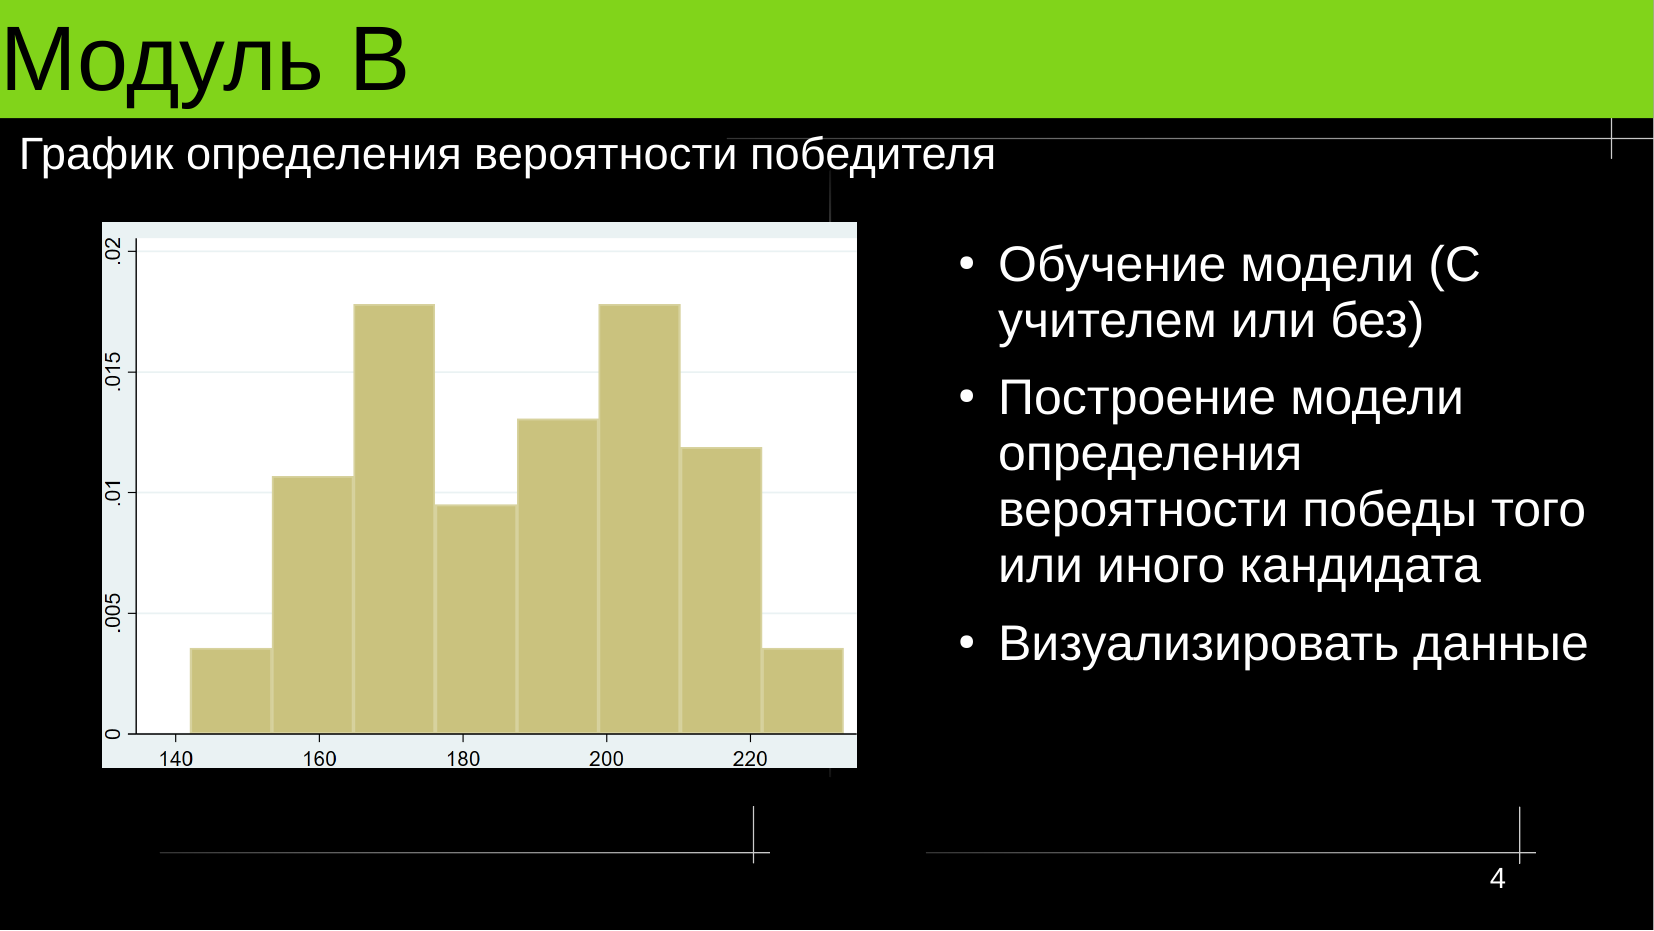

# Модуль В
График определения вероятности победителя
Обучение модели (С учителем или без)
Построение модели определения вероятности победы того или иного кандидата
Визуализировать данные
4